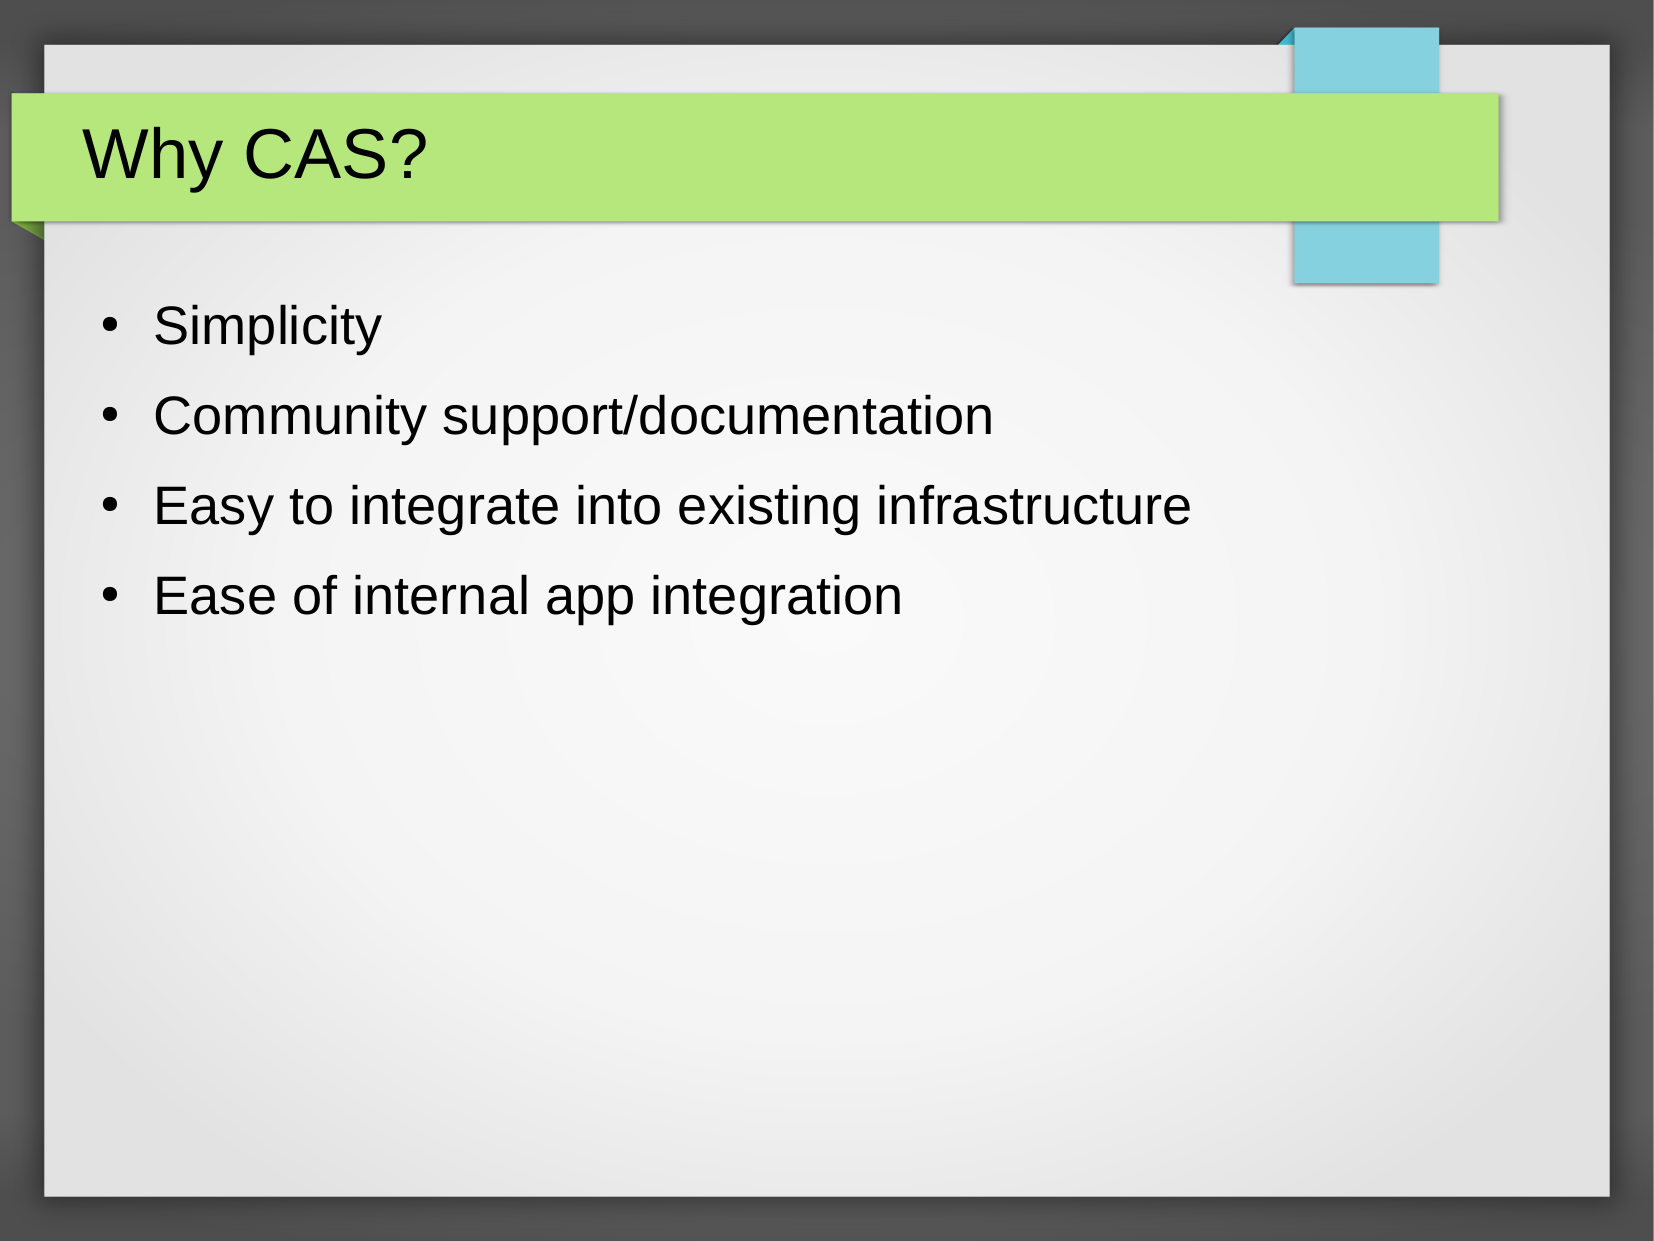

# Why CAS?
Simplicity
Community support/documentation
Easy to integrate into existing infrastructure
Ease of internal app integration